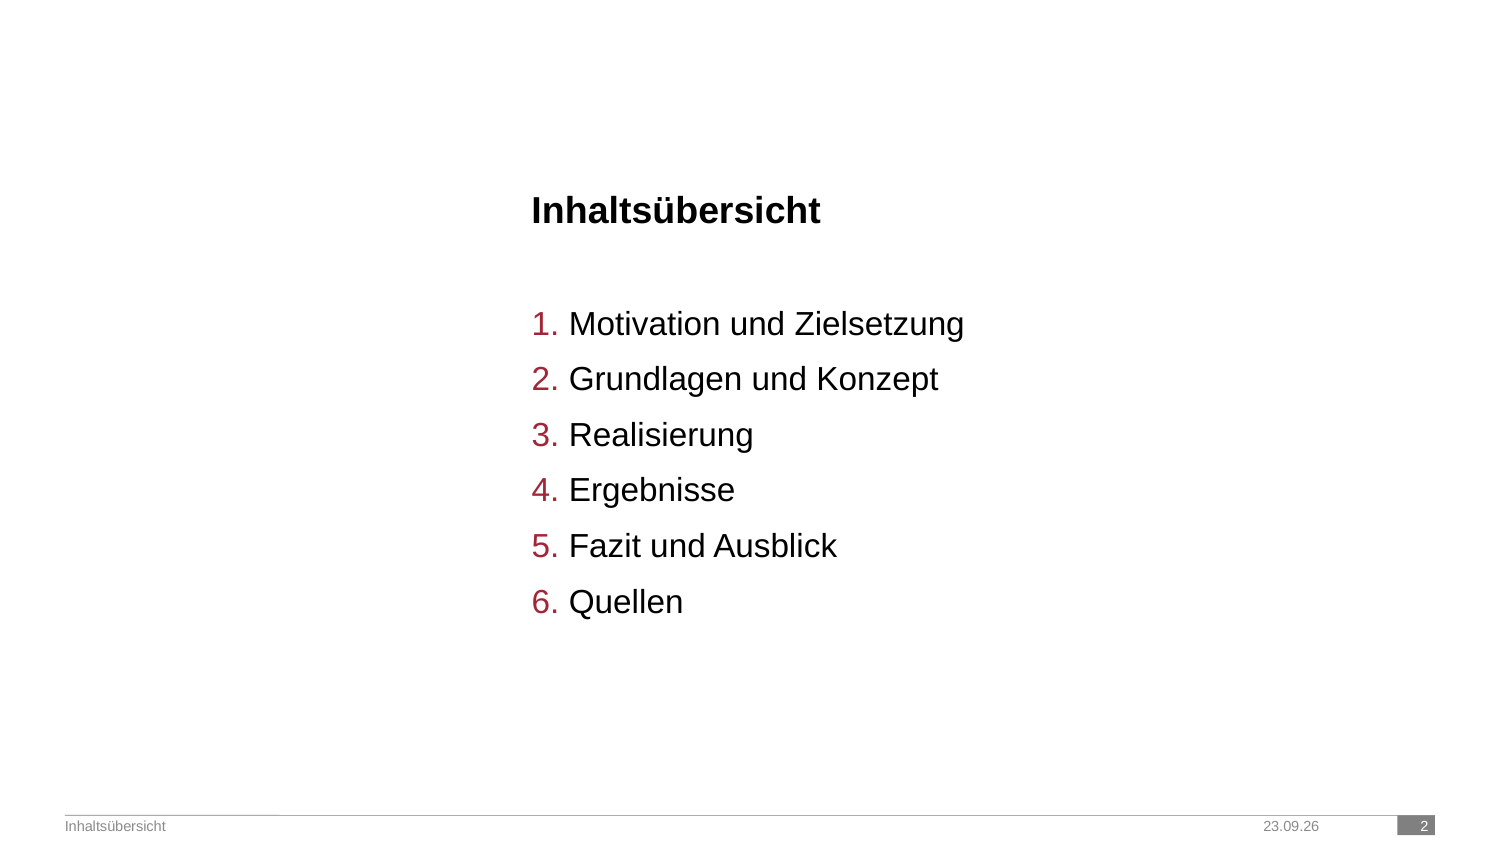

Inhaltsübersicht
 Motivation und Zielsetzung
 Grundlagen und Konzept
 Realisierung
 Ergebnisse
 Fazit und Ausblick
 Quellen
Inhaltsübersicht